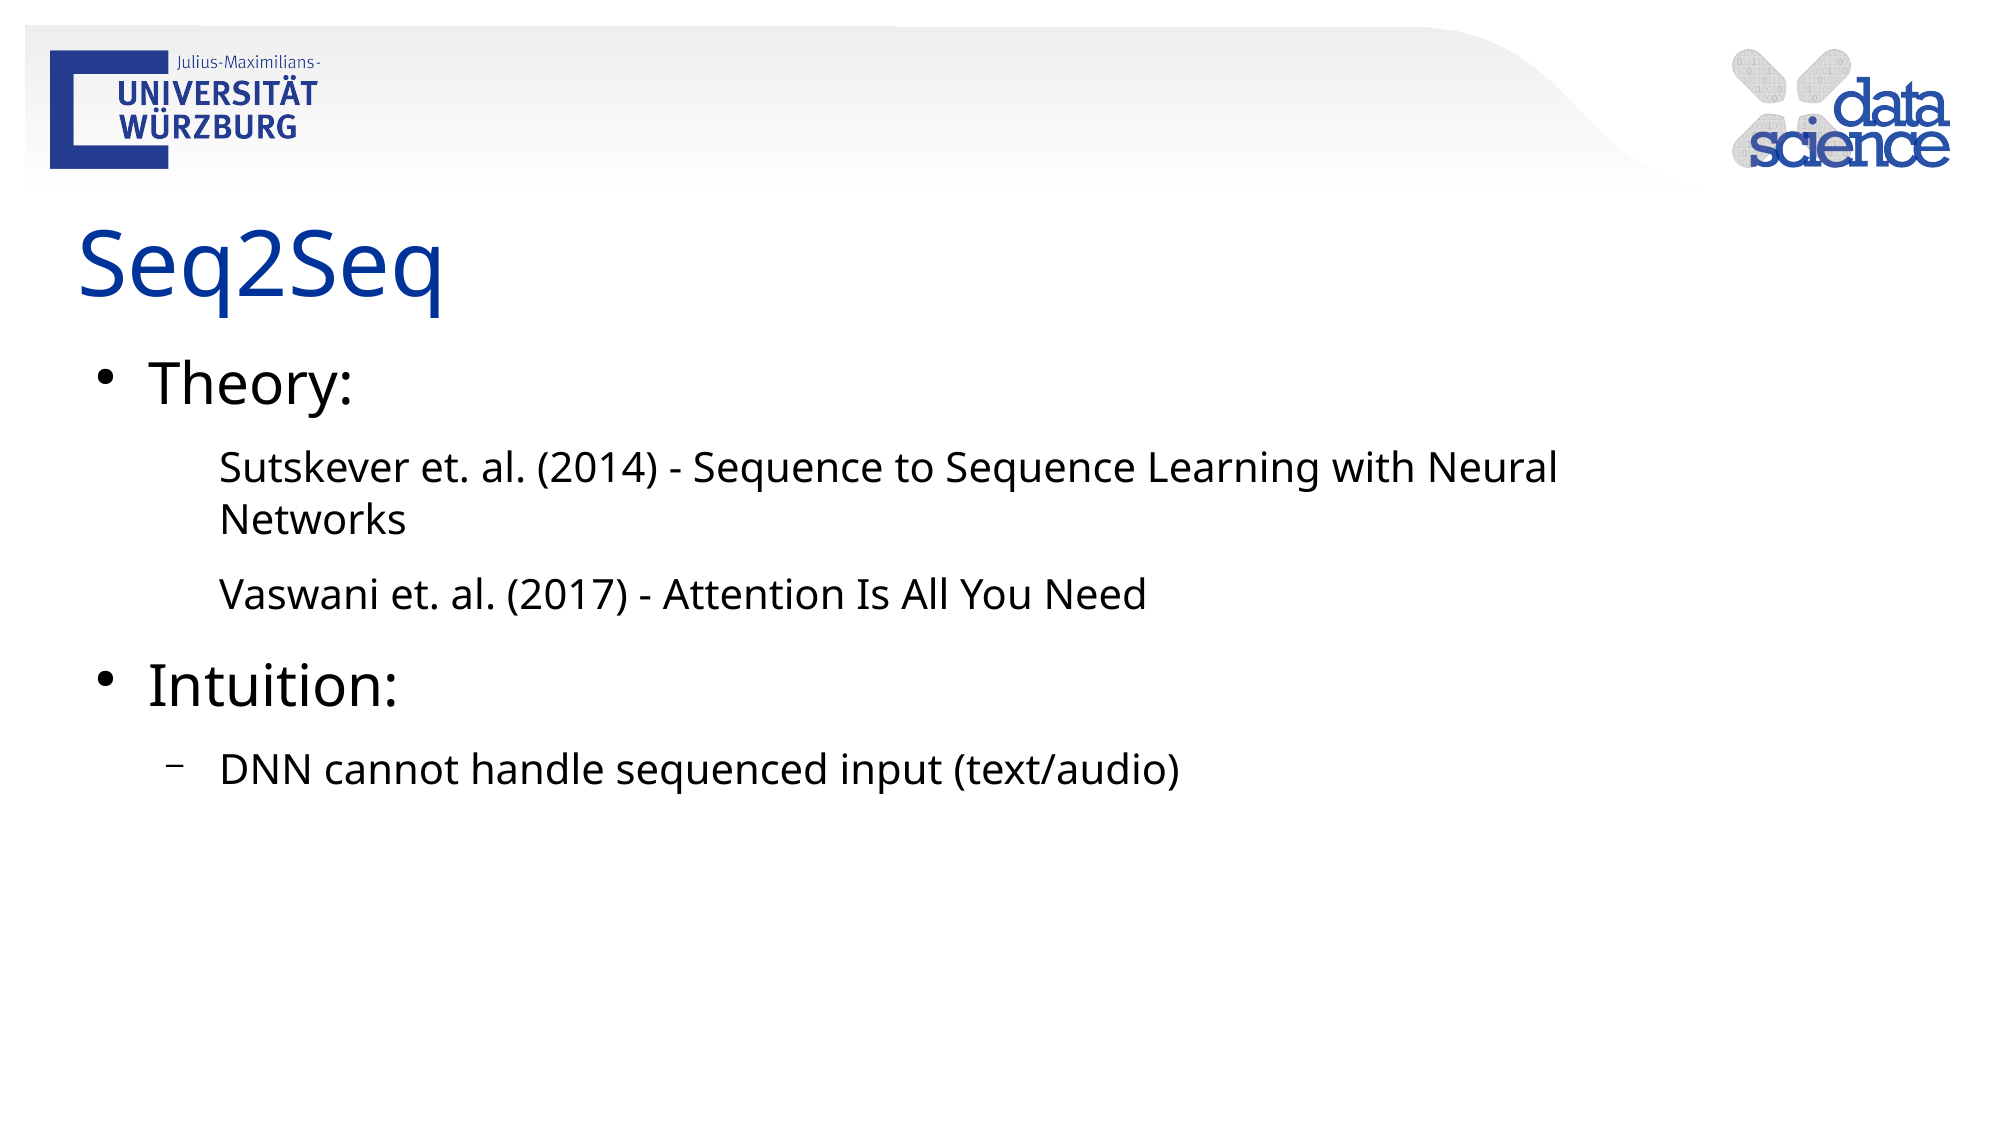

# Seq2Seq
Theory:
Sutskever et. al. (2014) - Sequence to Sequence Learning with Neural Networks
Vaswani et. al. (2017) - Attention Is All You Need
Intuition:
DNN cannot handle sequenced input (text/audio)